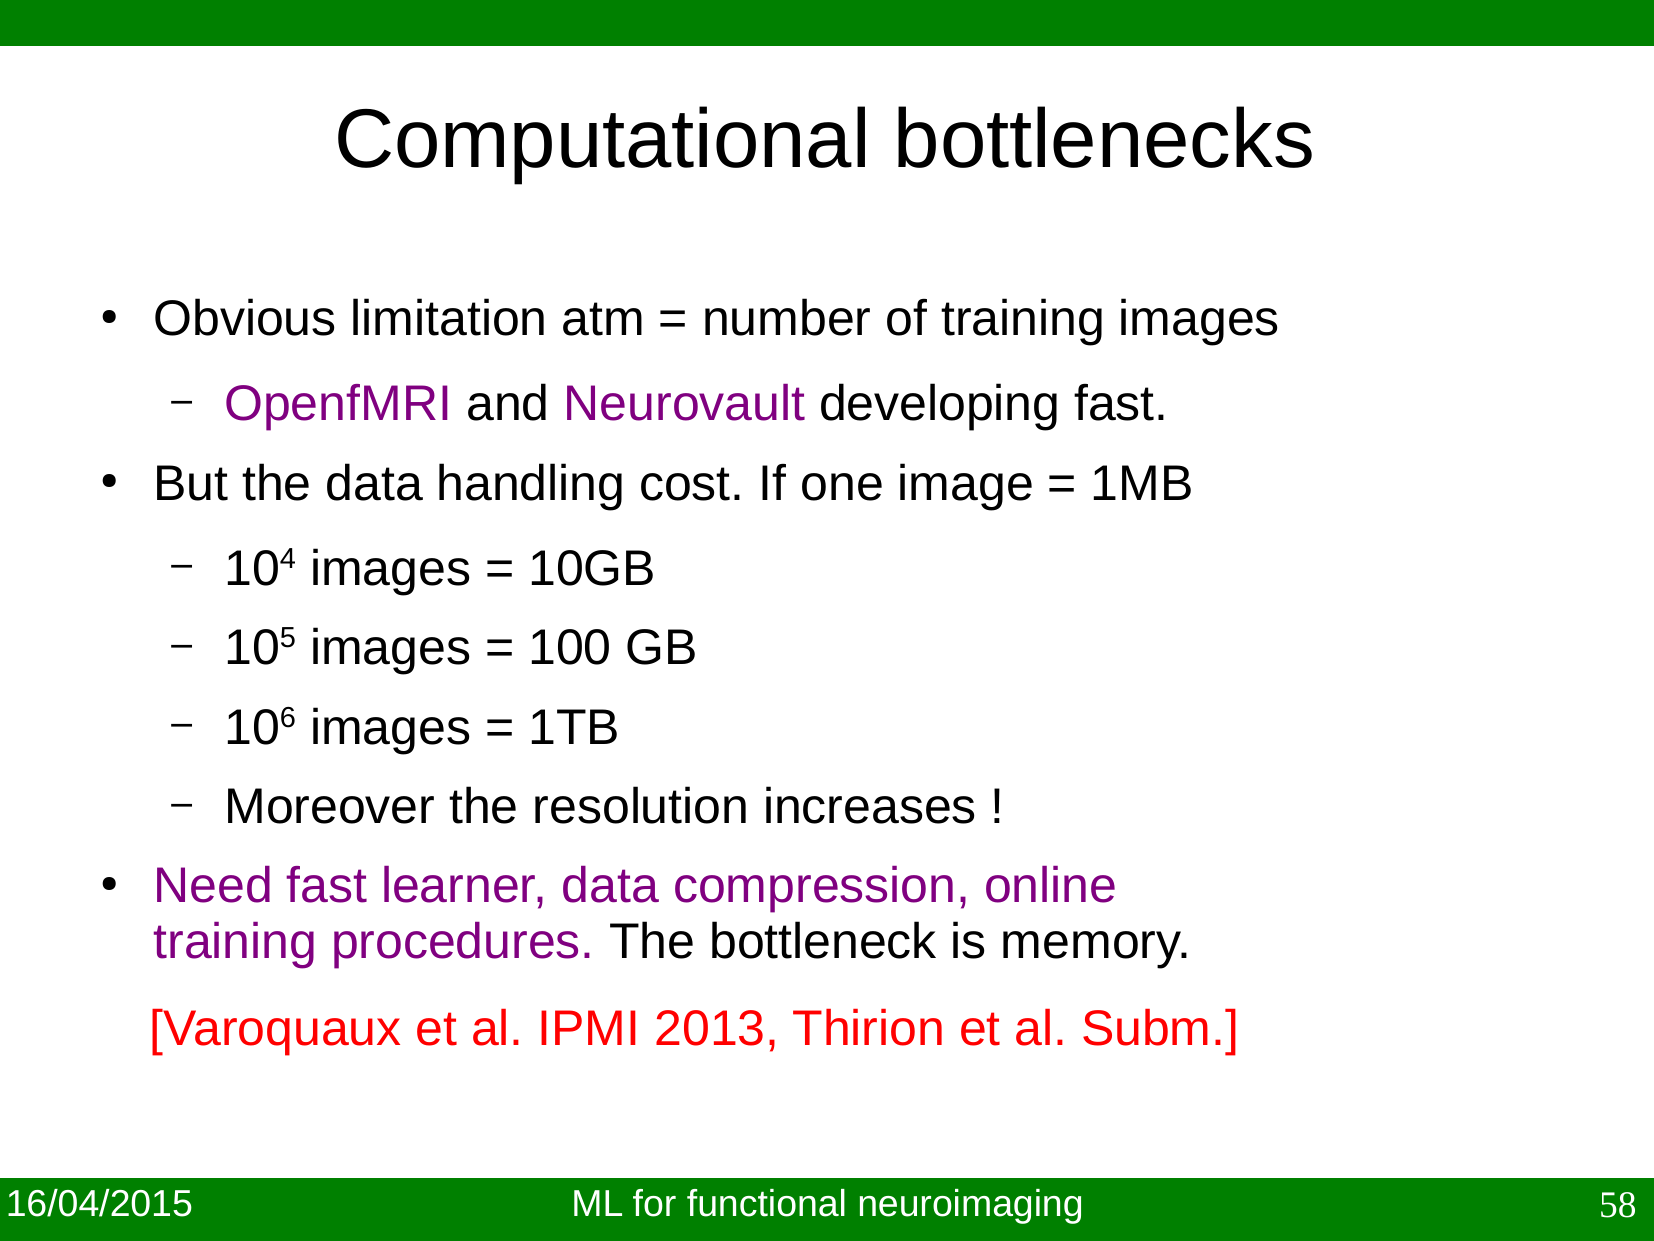

# Computational bottlenecks
Obvious limitation atm = number of training images
OpenfMRI and Neurovault developing fast.
But the data handling cost. If one image = 1MB
104 images = 10GB
105 images = 100 GB
106 images = 1TB
Moreover the resolution increases !
Need fast learner, data compression, online training procedures. The bottleneck is memory.
[Varoquaux et al. IPMI 2013, Thirion et al. Subm.]
58